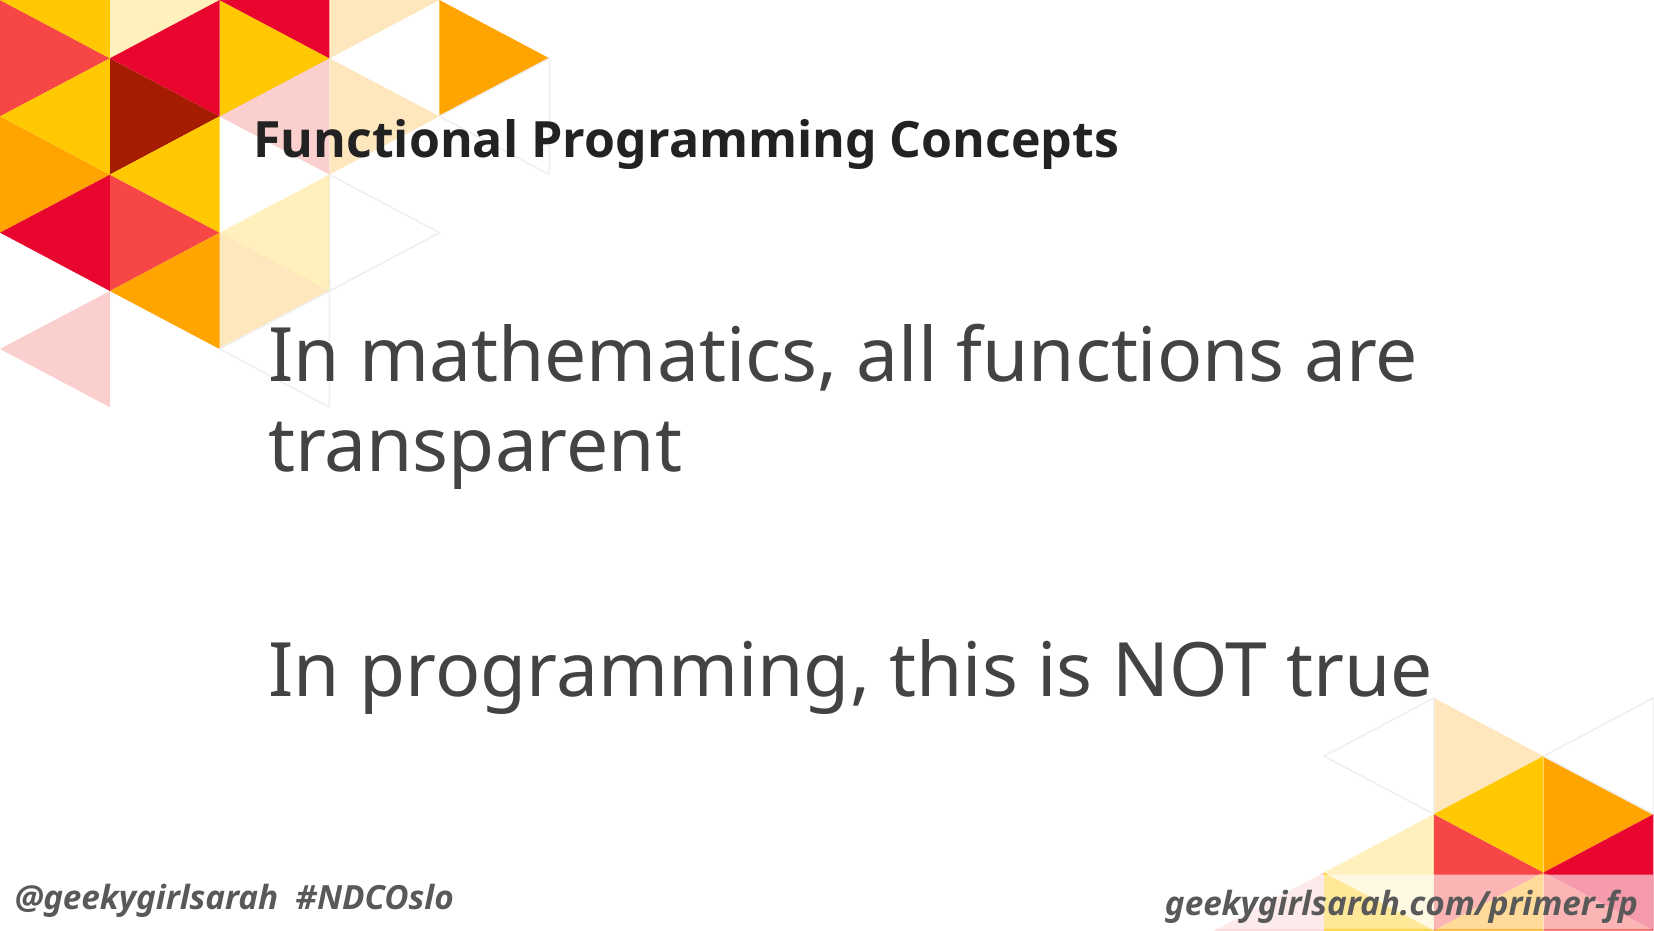

# Functional Programming Concepts
In mathematics, all functions are transparent
In programming, this is NOT true